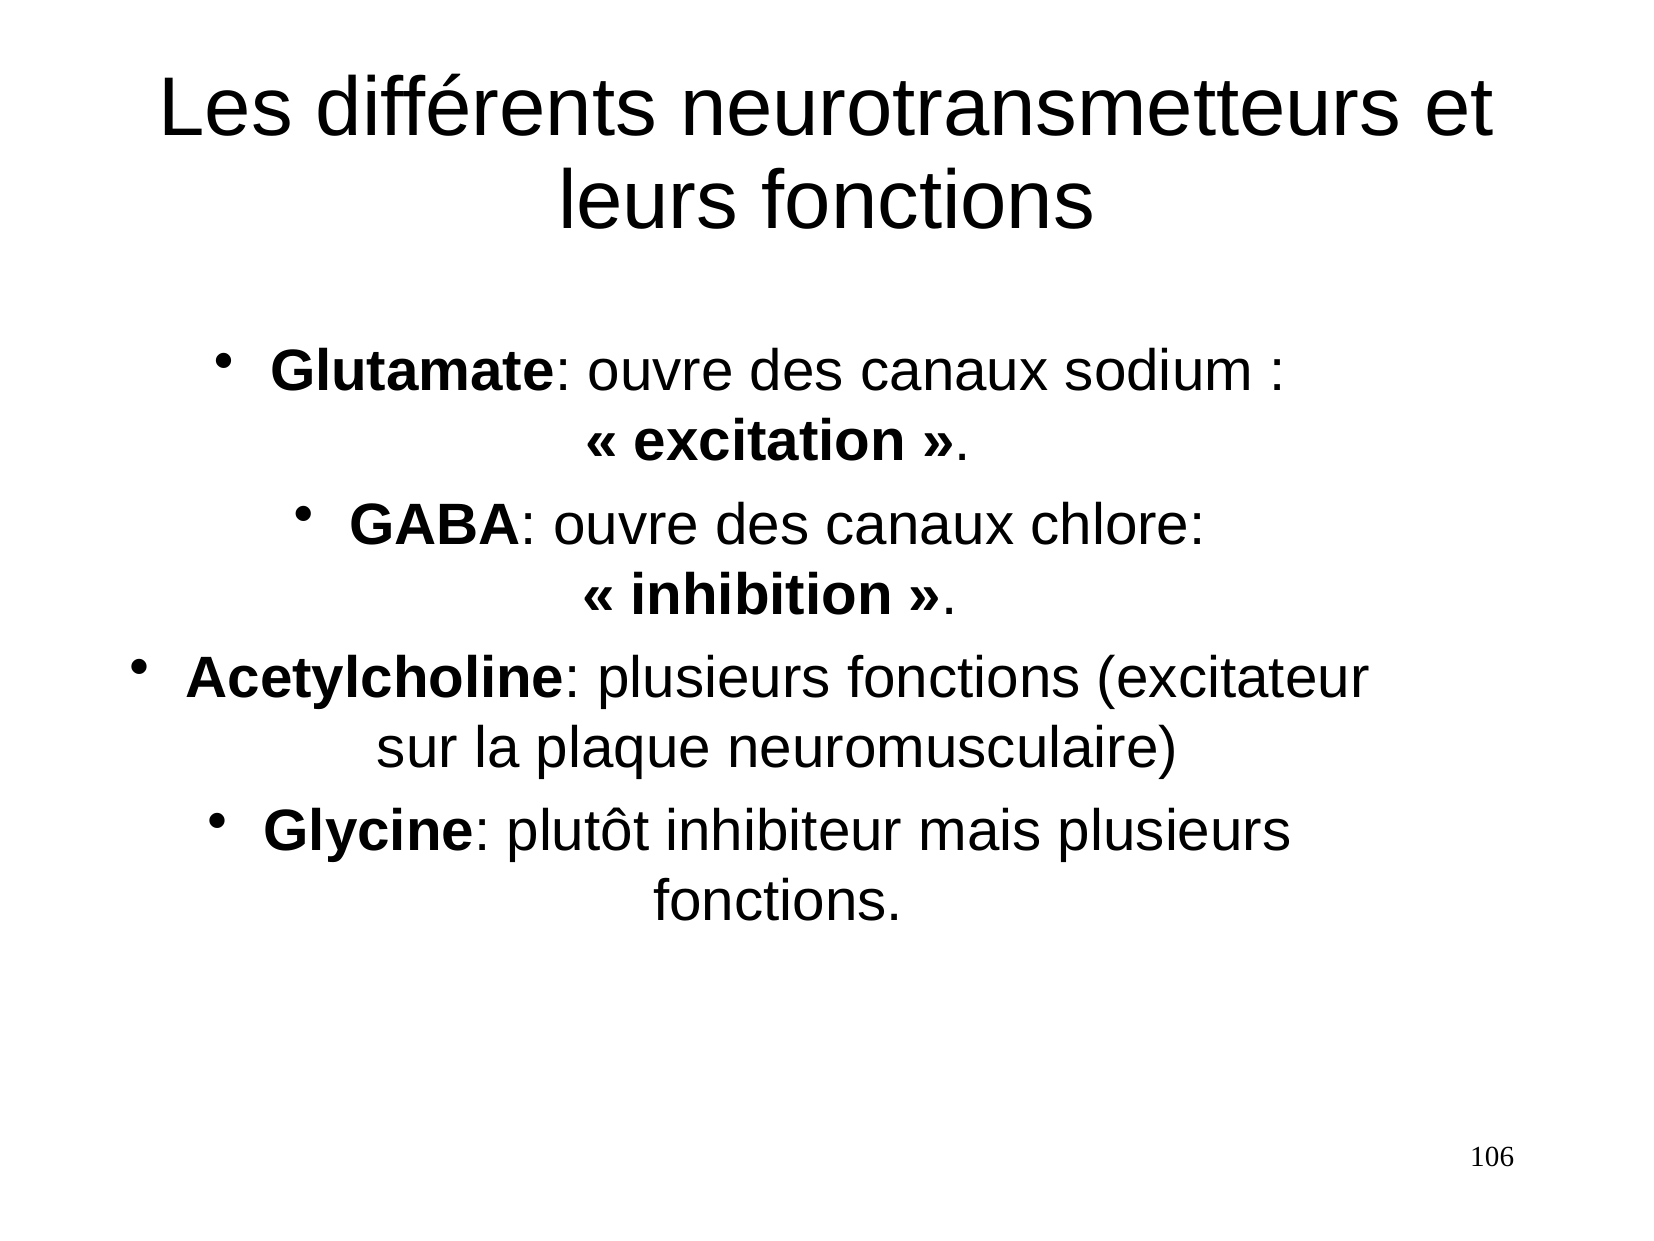

Les différents neurotransmetteurs et leurs fonctions
# Glutamate: ouvre des canaux sodium : « excitation ».
GABA: ouvre des canaux chlore: « inhibition ».
Acetylcholine: plusieurs fonctions (excitateur sur la plaque neuromusculaire)
Glycine: plutôt inhibiteur mais plusieurs fonctions.
106